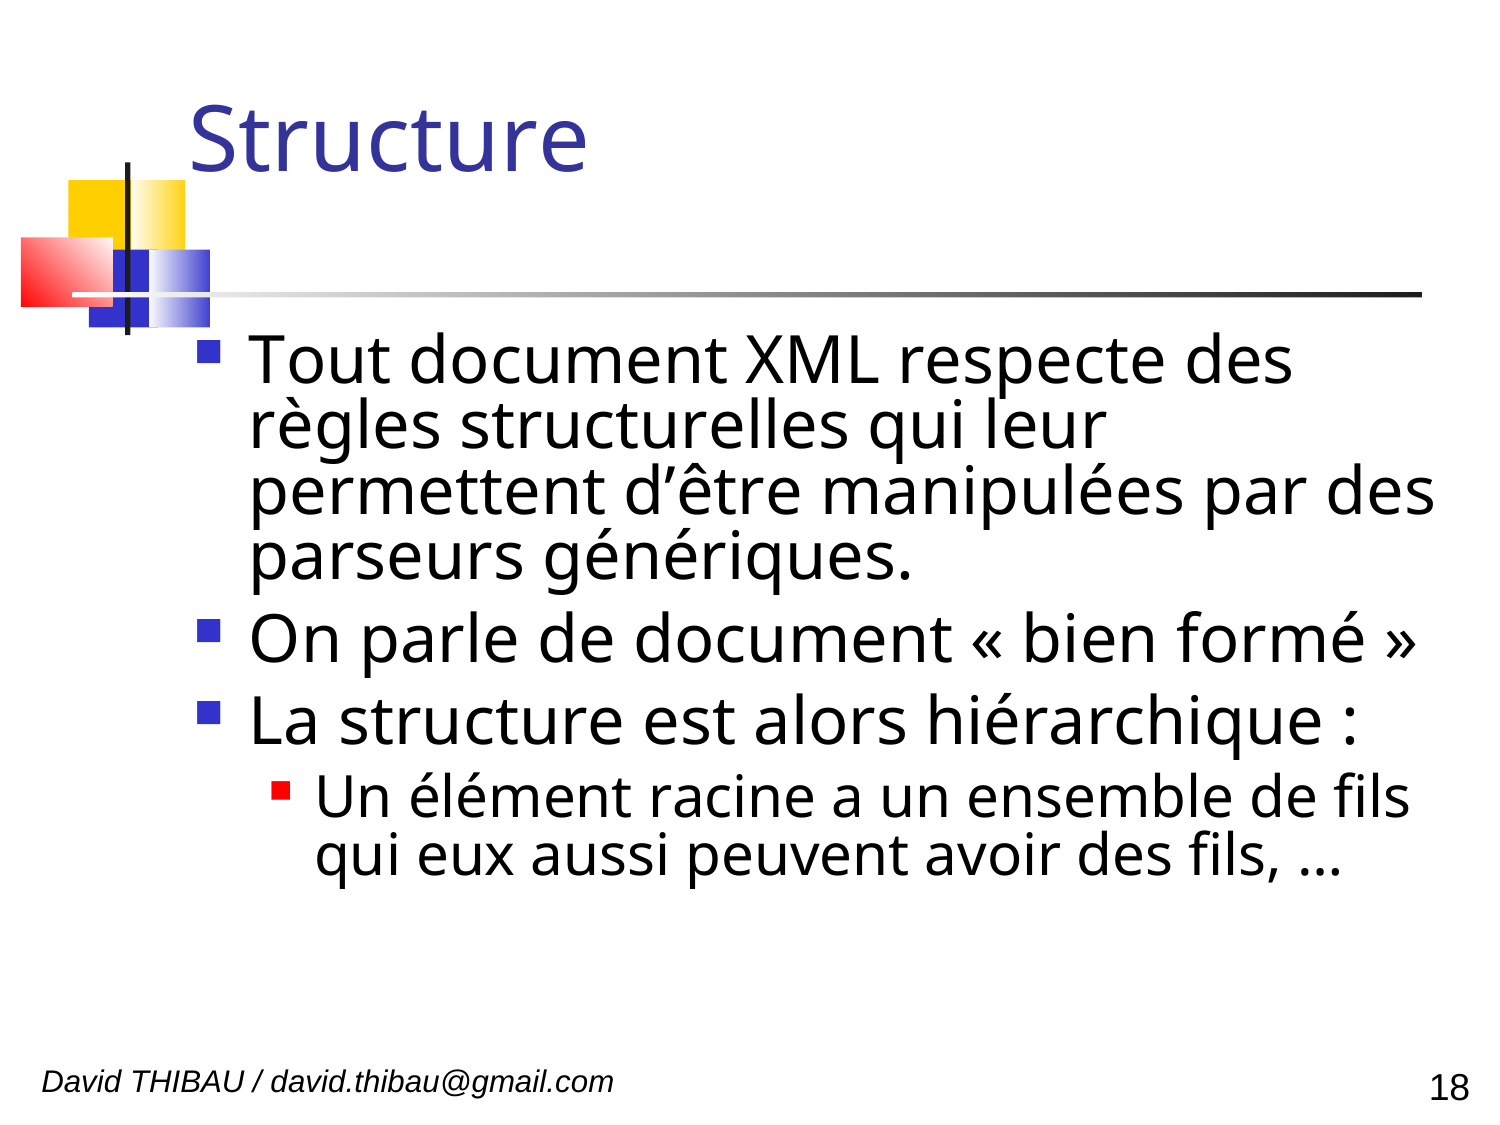

# Structure
Tout document XML respecte des règles structurelles qui leur permettent d’être manipulées par des parseurs génériques.
On parle de document « bien formé »
La structure est alors hiérarchique :
Un élément racine a un ensemble de fils qui eux aussi peuvent avoir des fils, …